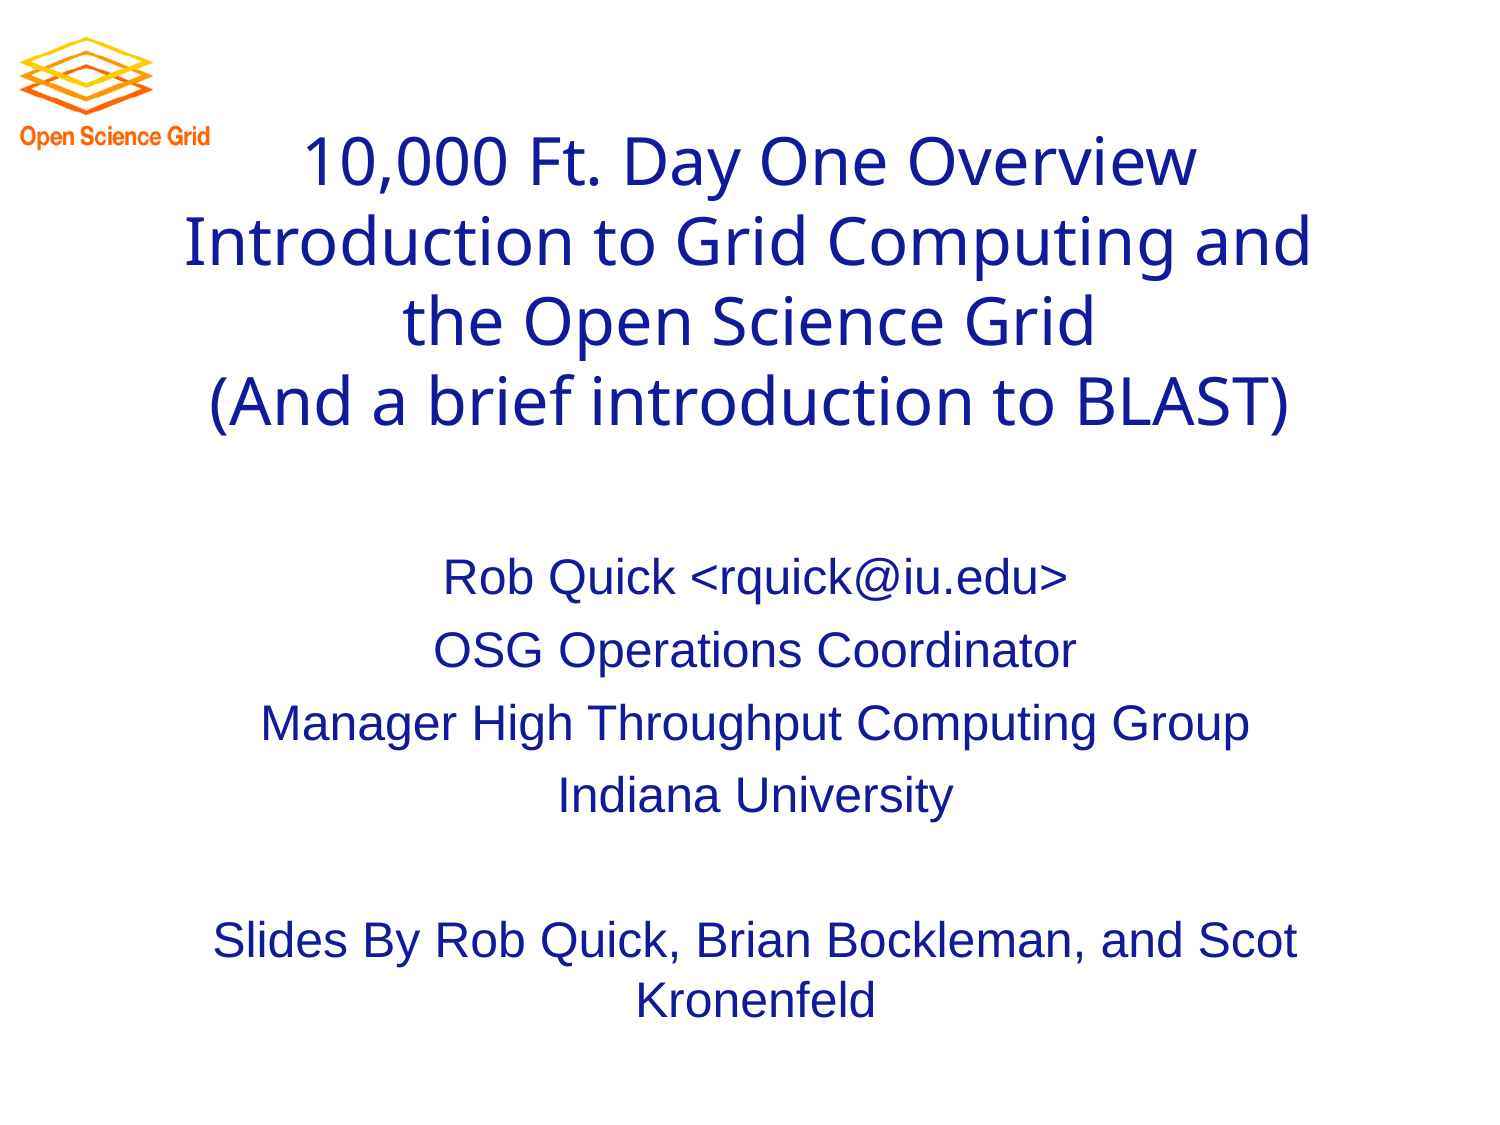

# 10,000 Ft. Day One Overview Introduction to Grid Computing and the Open Science Grid (And a brief introduction to BLAST)
Rob Quick <rquick@iu.edu>
OSG Operations Coordinator
Manager High Throughput Computing Group
Indiana University
Slides By Rob Quick, Brian Bockleman, and Scot Kronenfeld